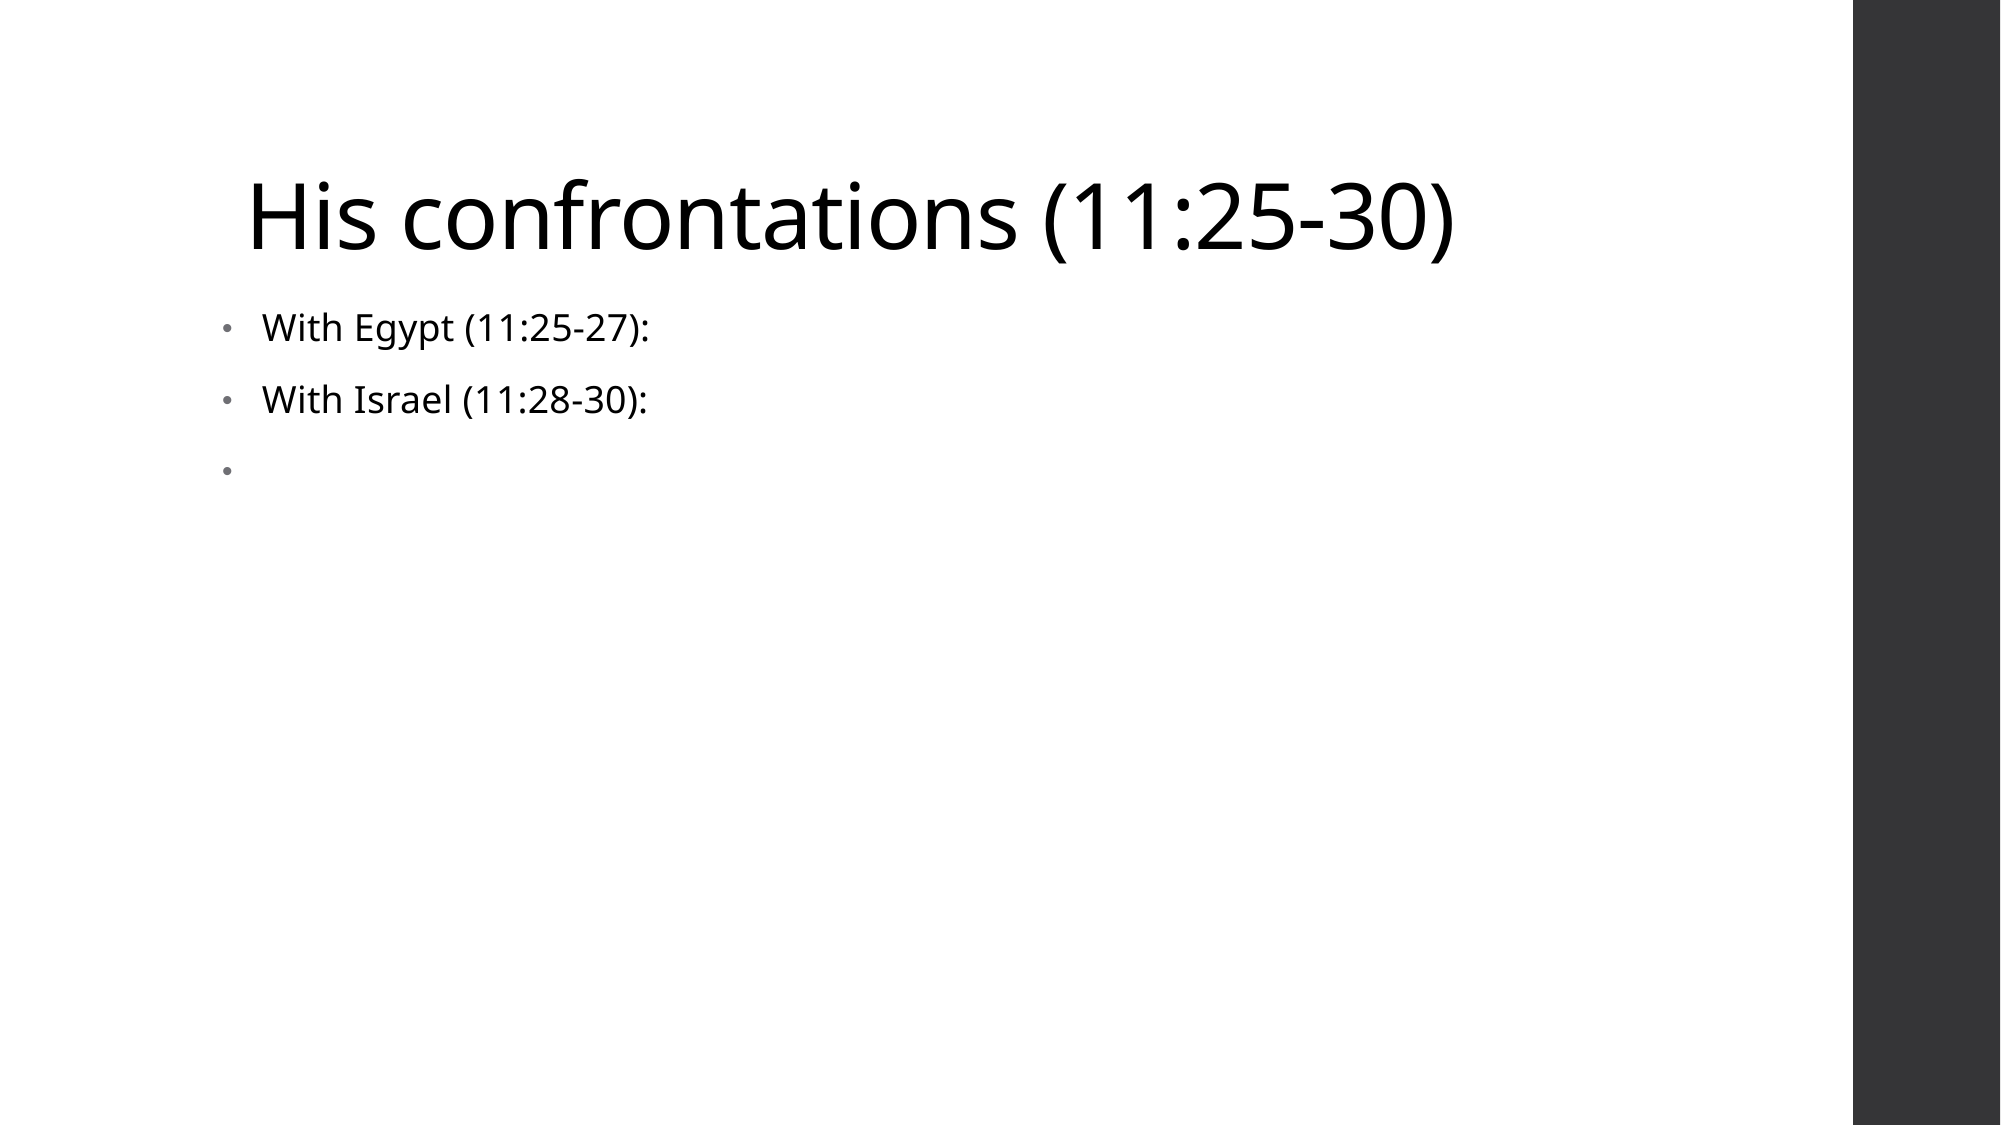

# His confrontations (11:25-30)
 With Egypt (11:25-27):
 With Israel (11:28-30):